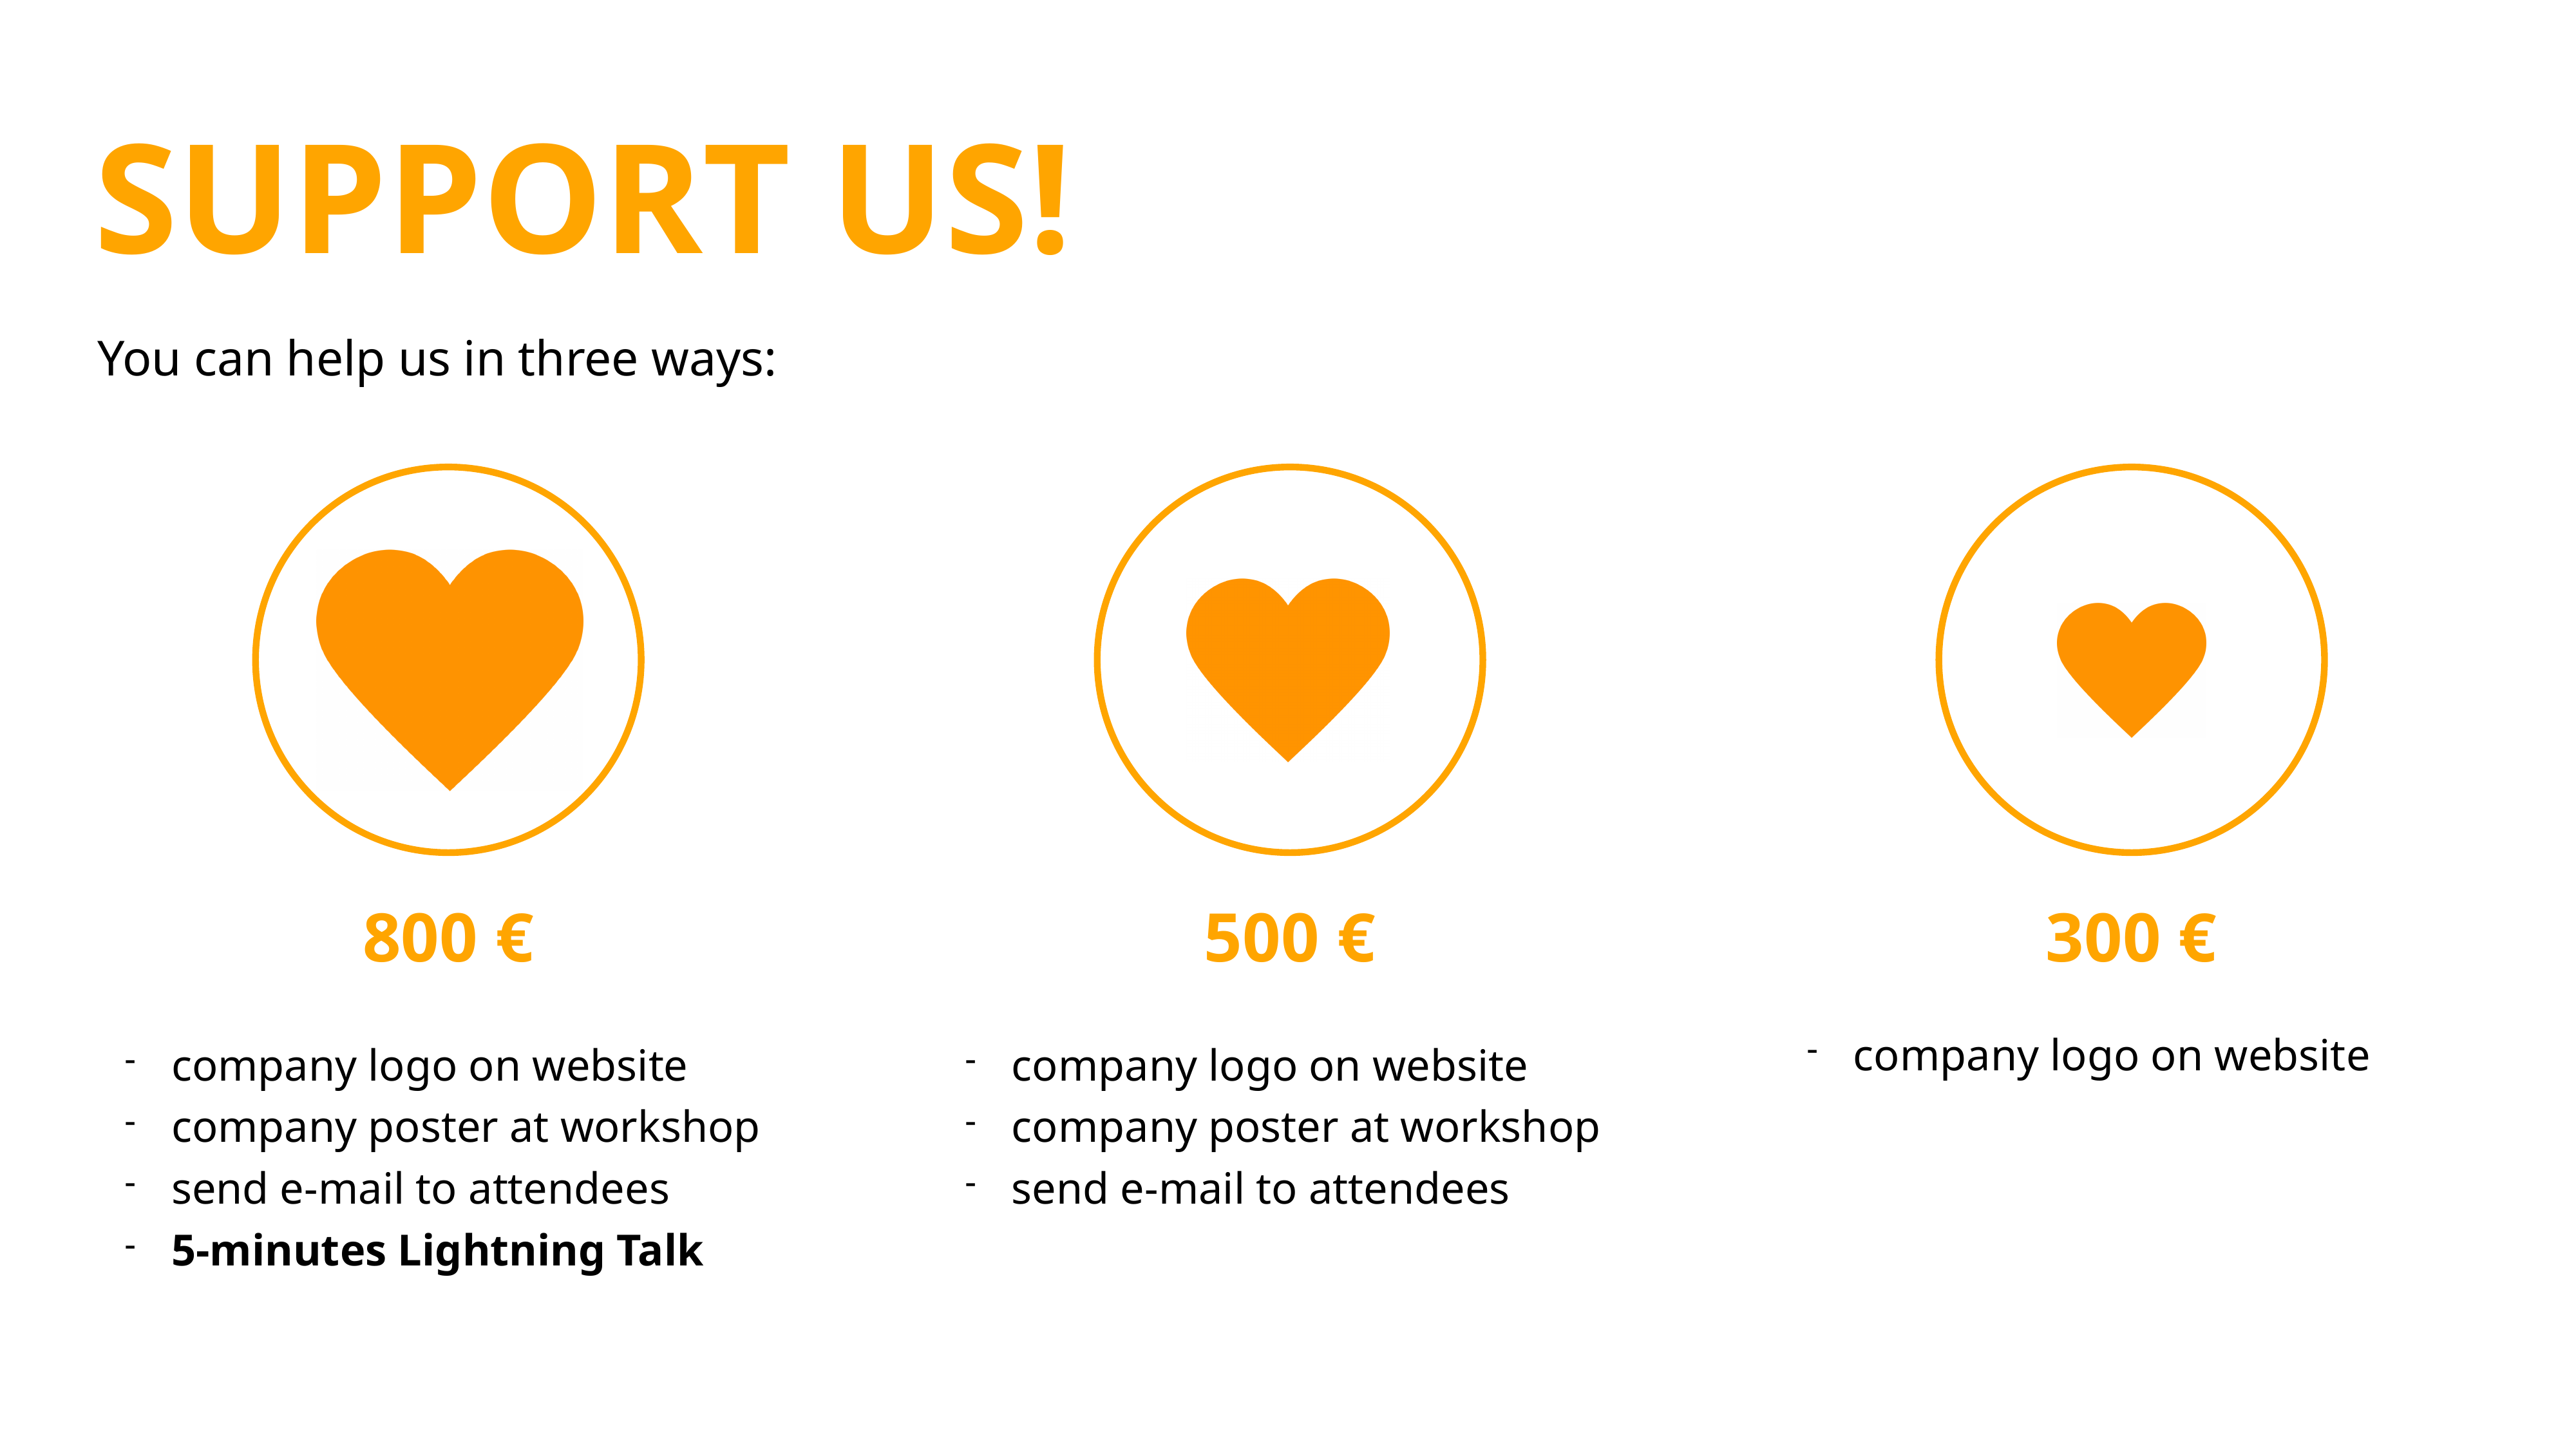

# SUPPORT US!
You can help us in three ways:
800 €
500 €
300 €
company logo on website
company poster at workshop
send e-mail to attendees
5-minutes Lightning Talk
company logo on website
company poster at workshop
send e-mail to attendees
company logo on website